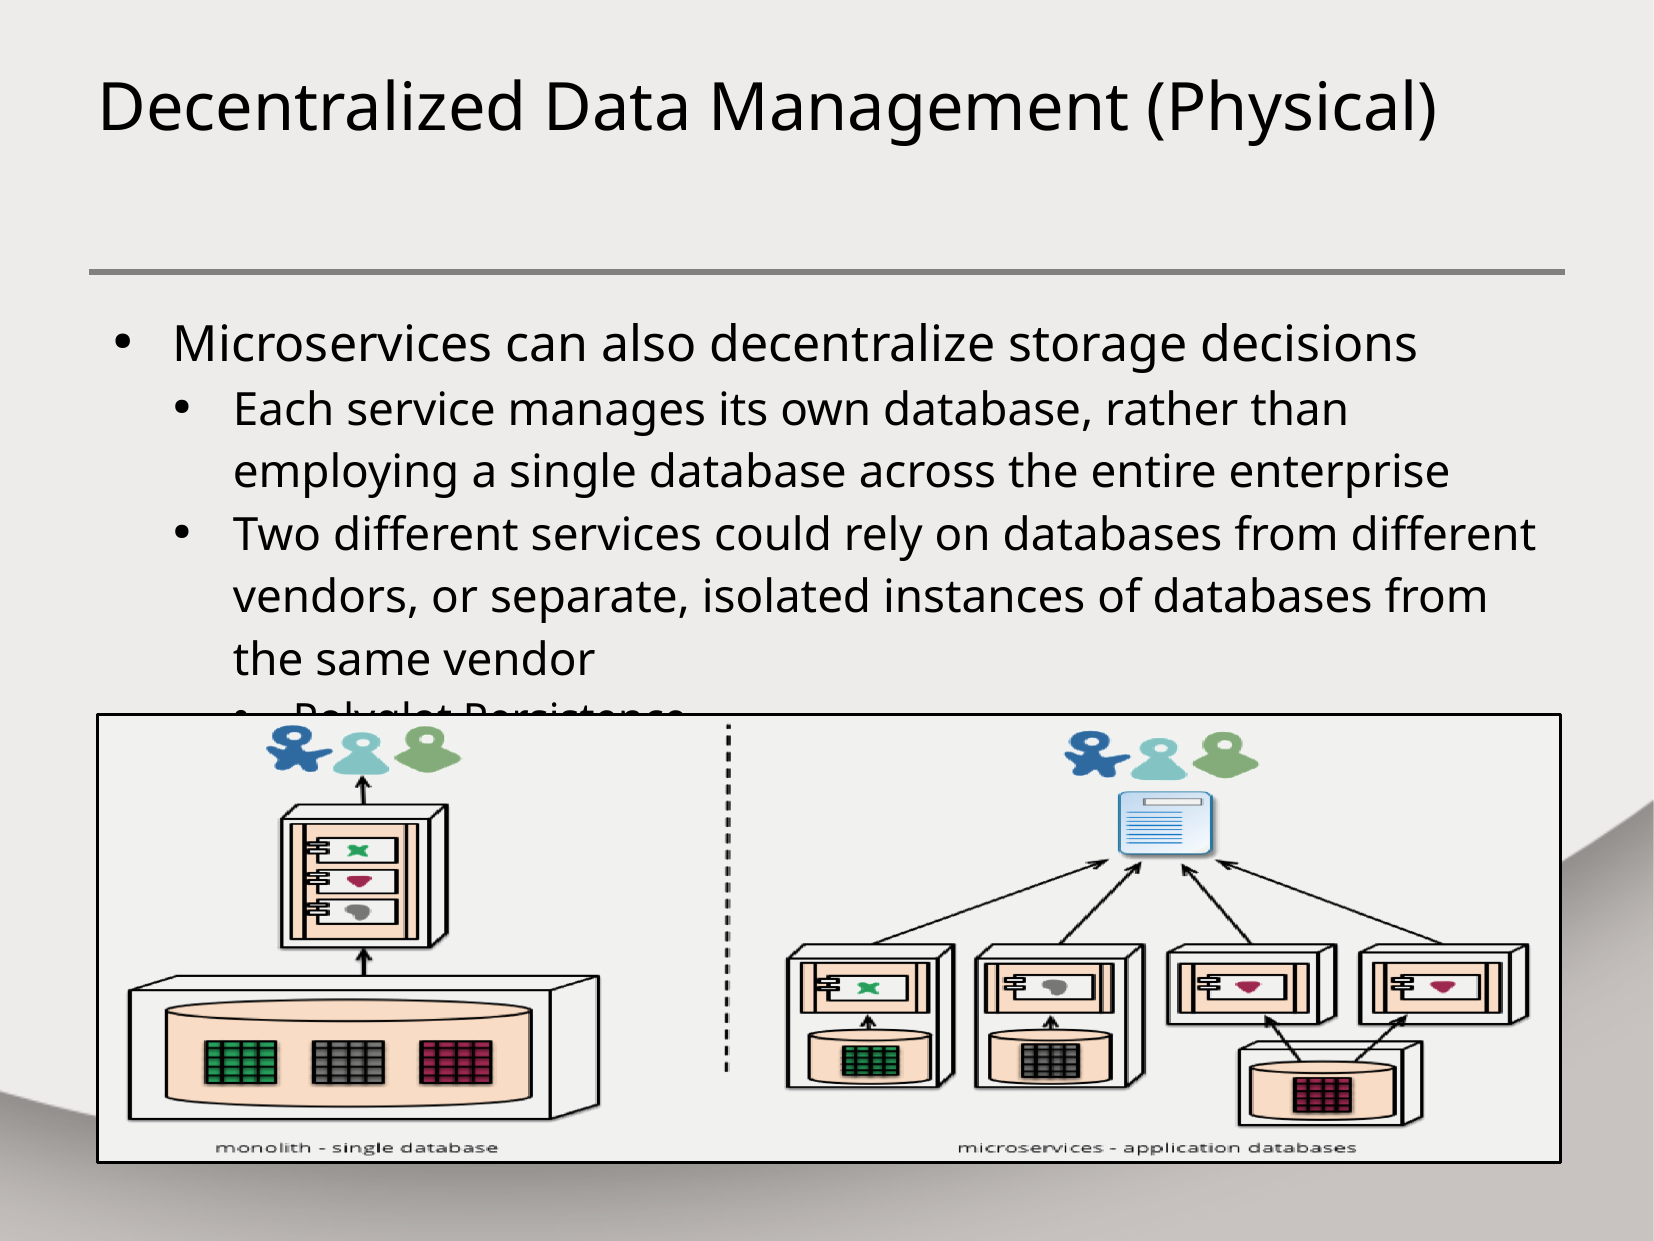

# Decentralized Data Management (Physical)
Microservices can also decentralize storage decisions
Each service manages its own database, rather than employing a single database across the entire enterprise
Two different services could rely on databases from different vendors, or separate, isolated instances of databases from the same vendor
Polyglot Persistence